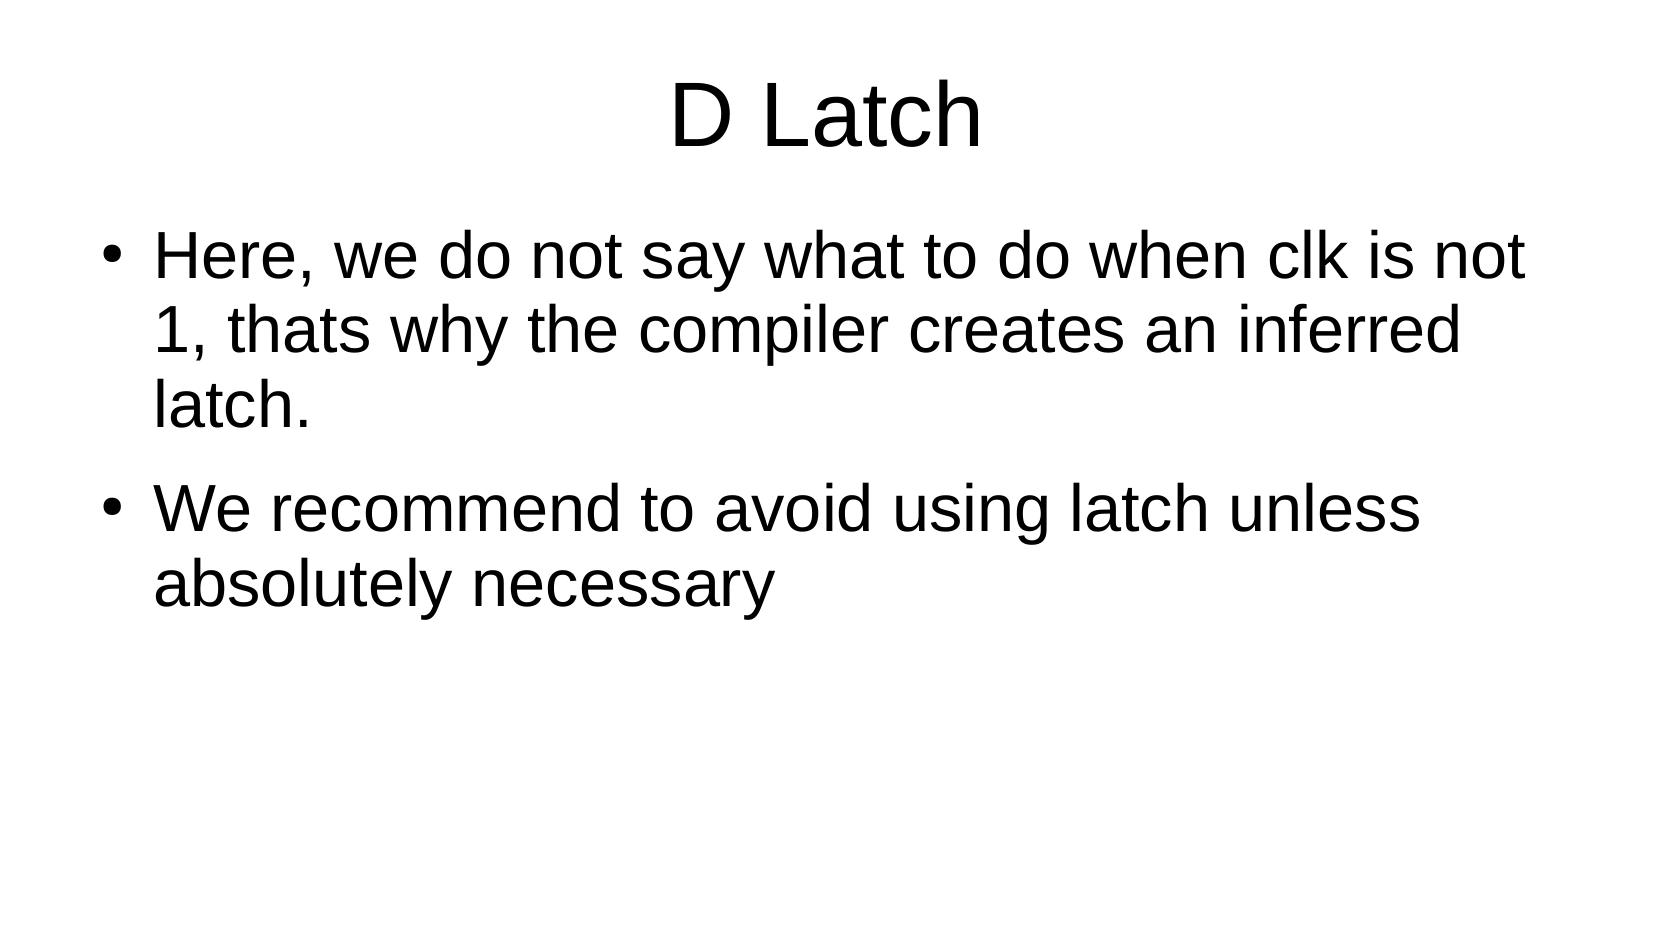

# D Latch
Here, we do not say what to do when clk is not 1, thats why the compiler creates an inferred latch.
We recommend to avoid using latch unless absolutely necessary